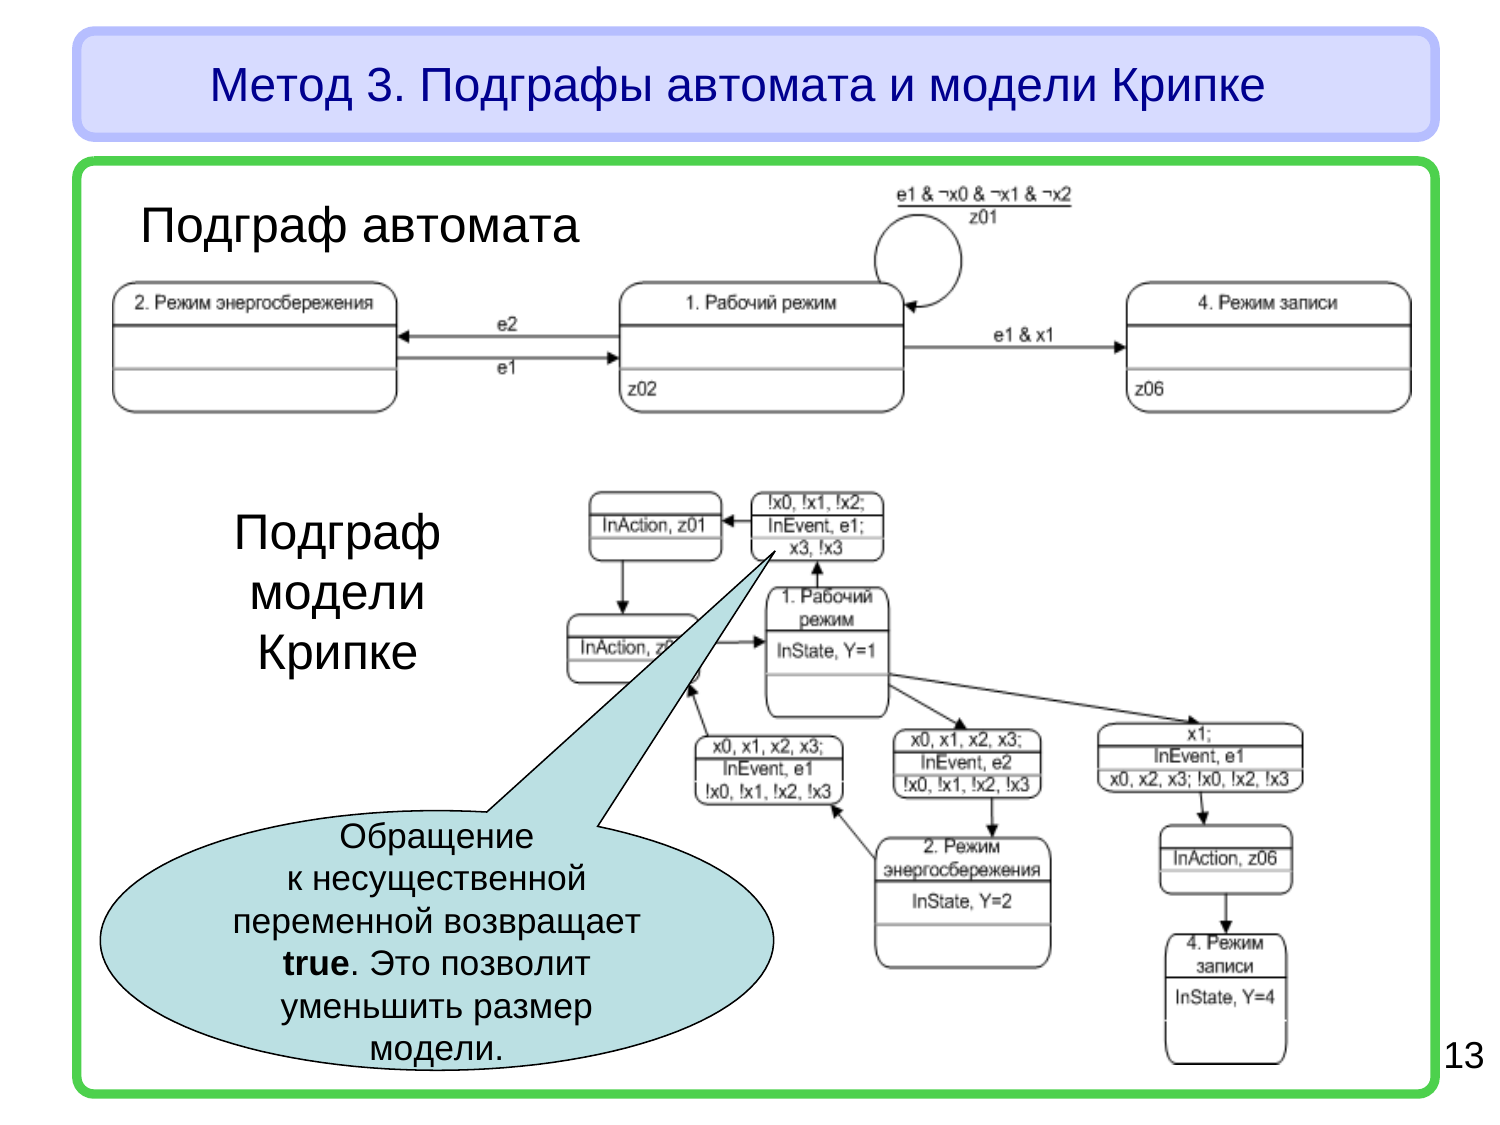

Метод 3. Подграфы автомата и модели Крипке
Подграф автомата
Подграф
модели
Крипке
Обращение
к несущественной переменной возвращает true. Это позволит уменьшить размер модели.
13